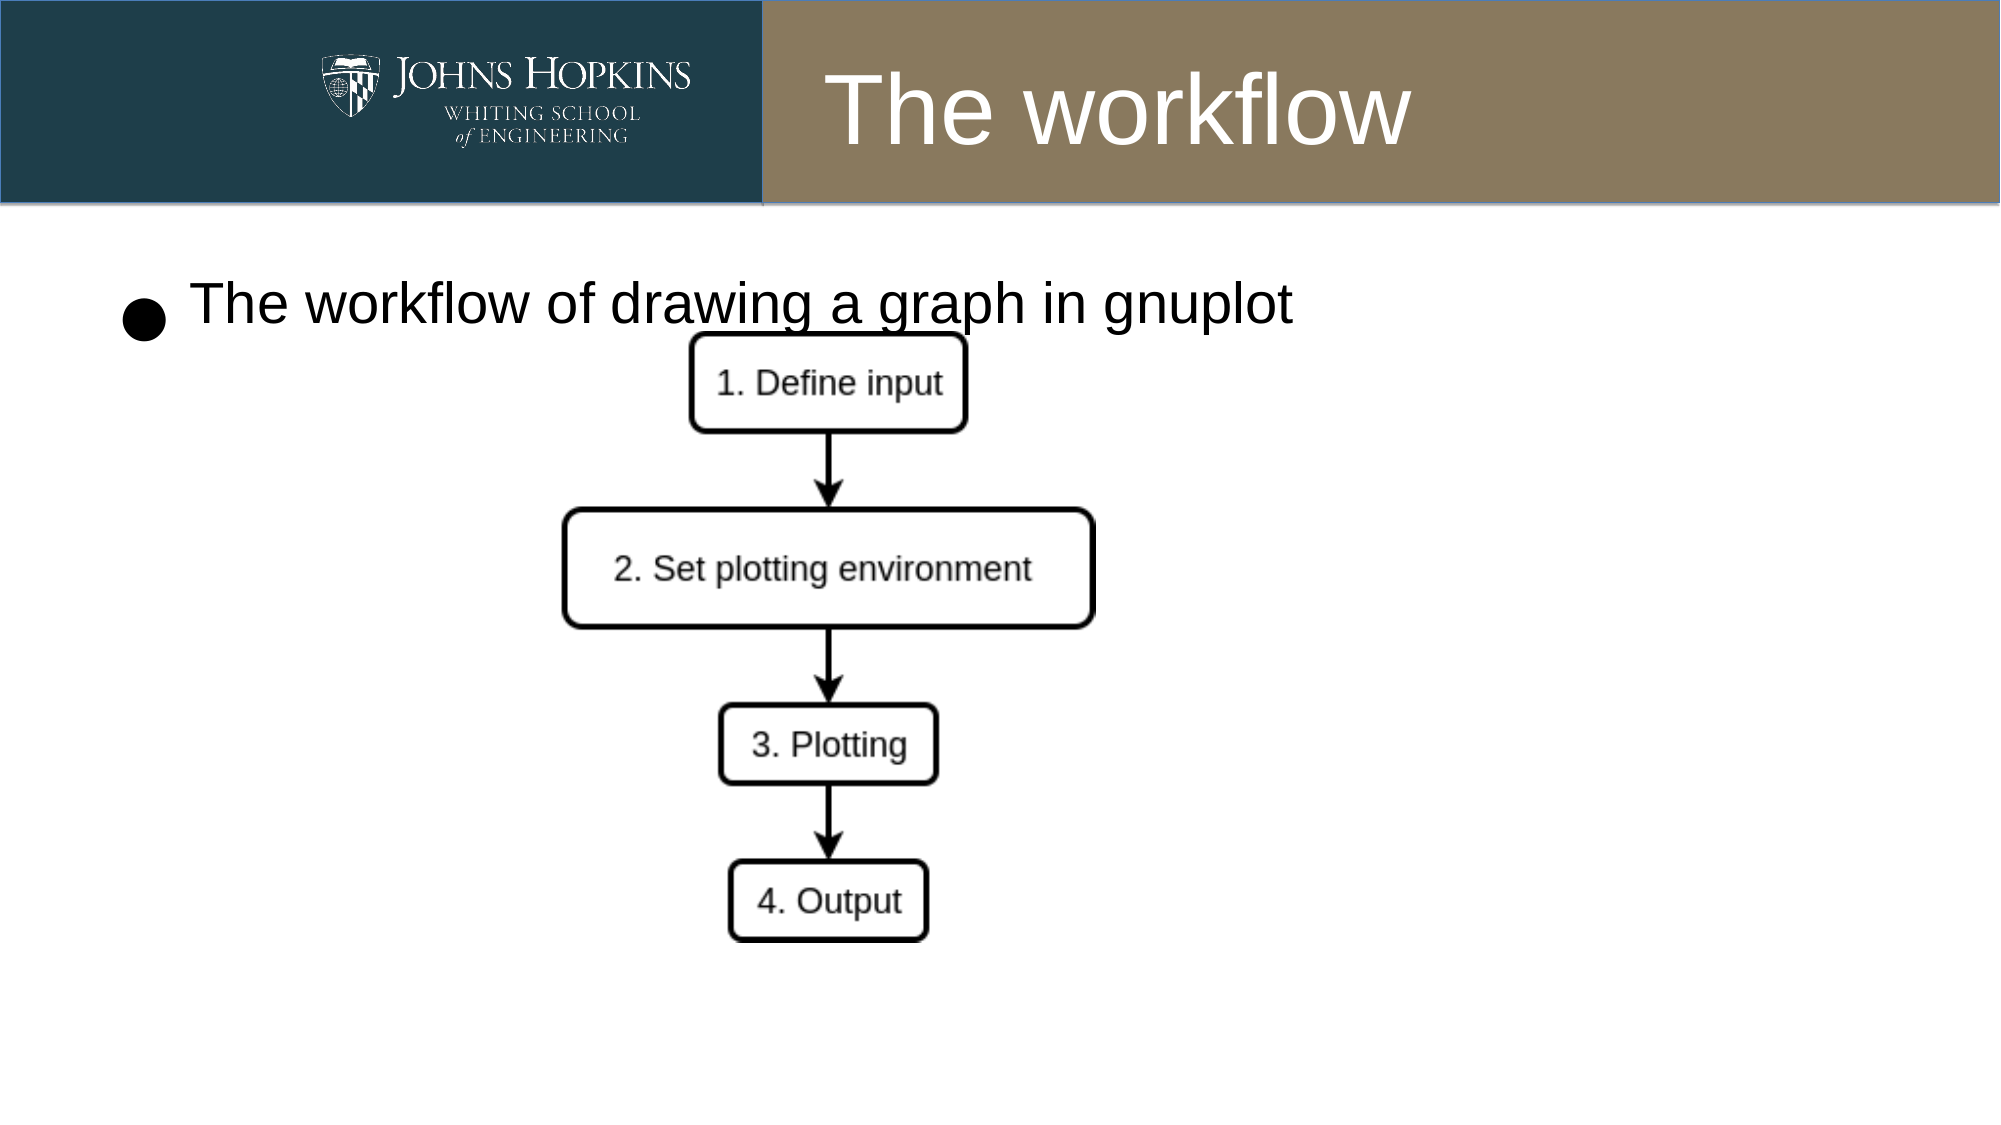

The workflow
The workflow of drawing a graph in gnuplot